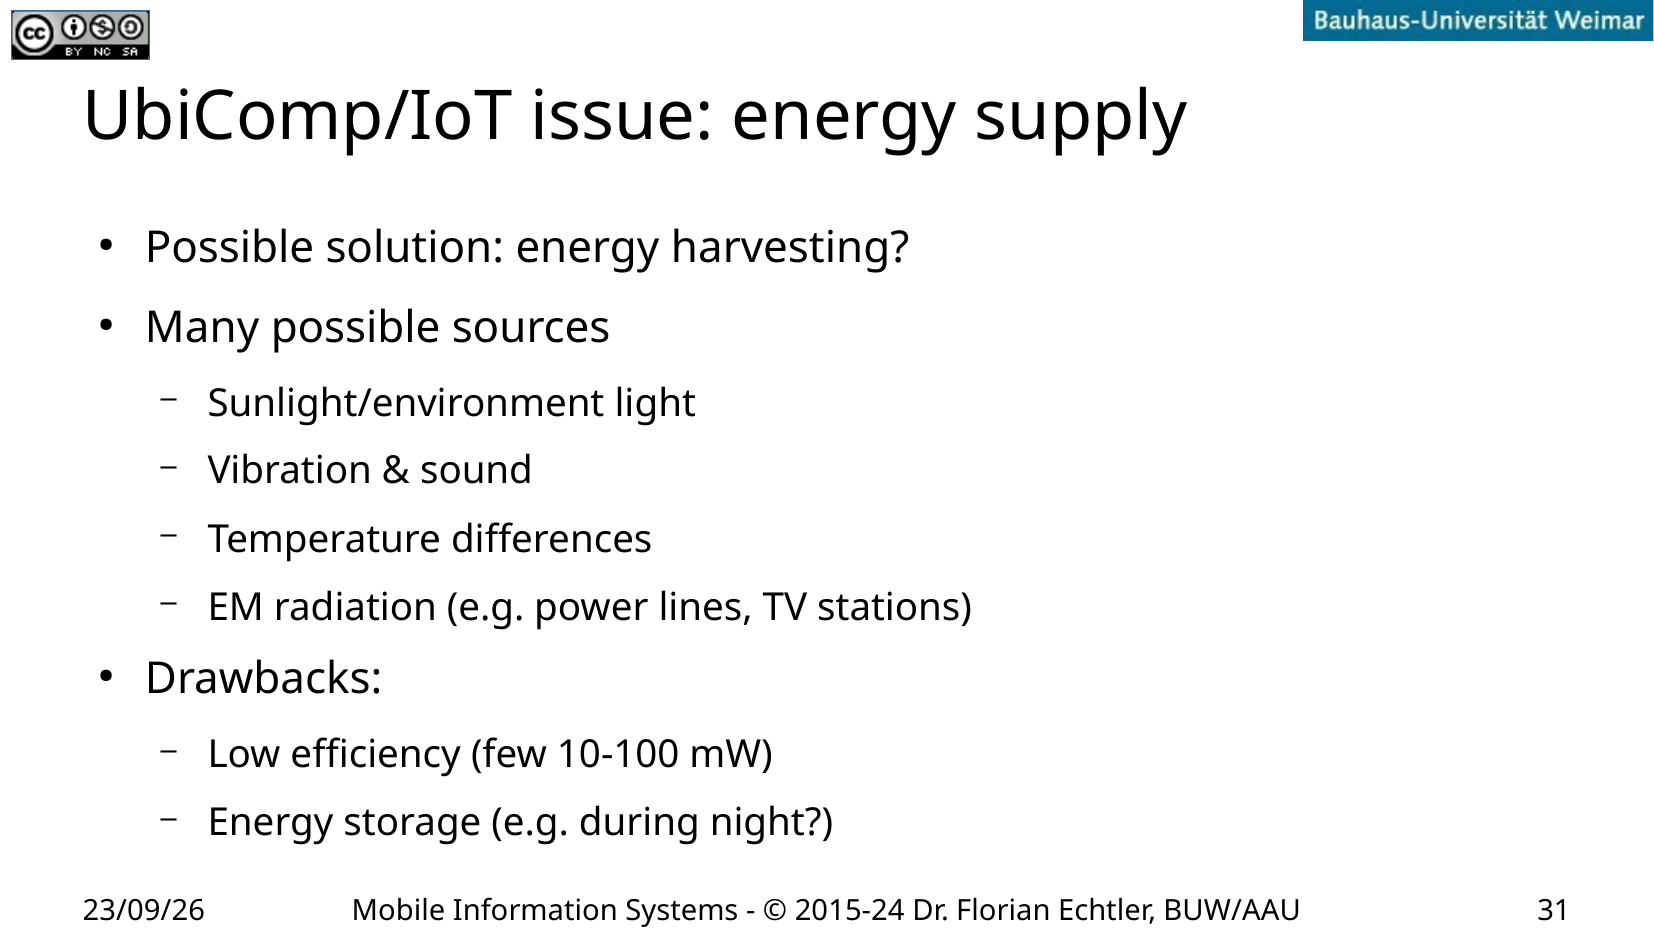

# UbiComp/IoT issue: energy supply
Possible solution: energy harvesting?
Many possible sources
Sunlight/environment light
Vibration & sound
Temperature differences
EM radiation (e.g. power lines, TV stations)
Drawbacks:
Low efficiency (few 10-100 mW)
Energy storage (e.g. during night?)
Mobile Information Systems - © 2015-24 Dr. Florian Echtler, BUW/AAU
31